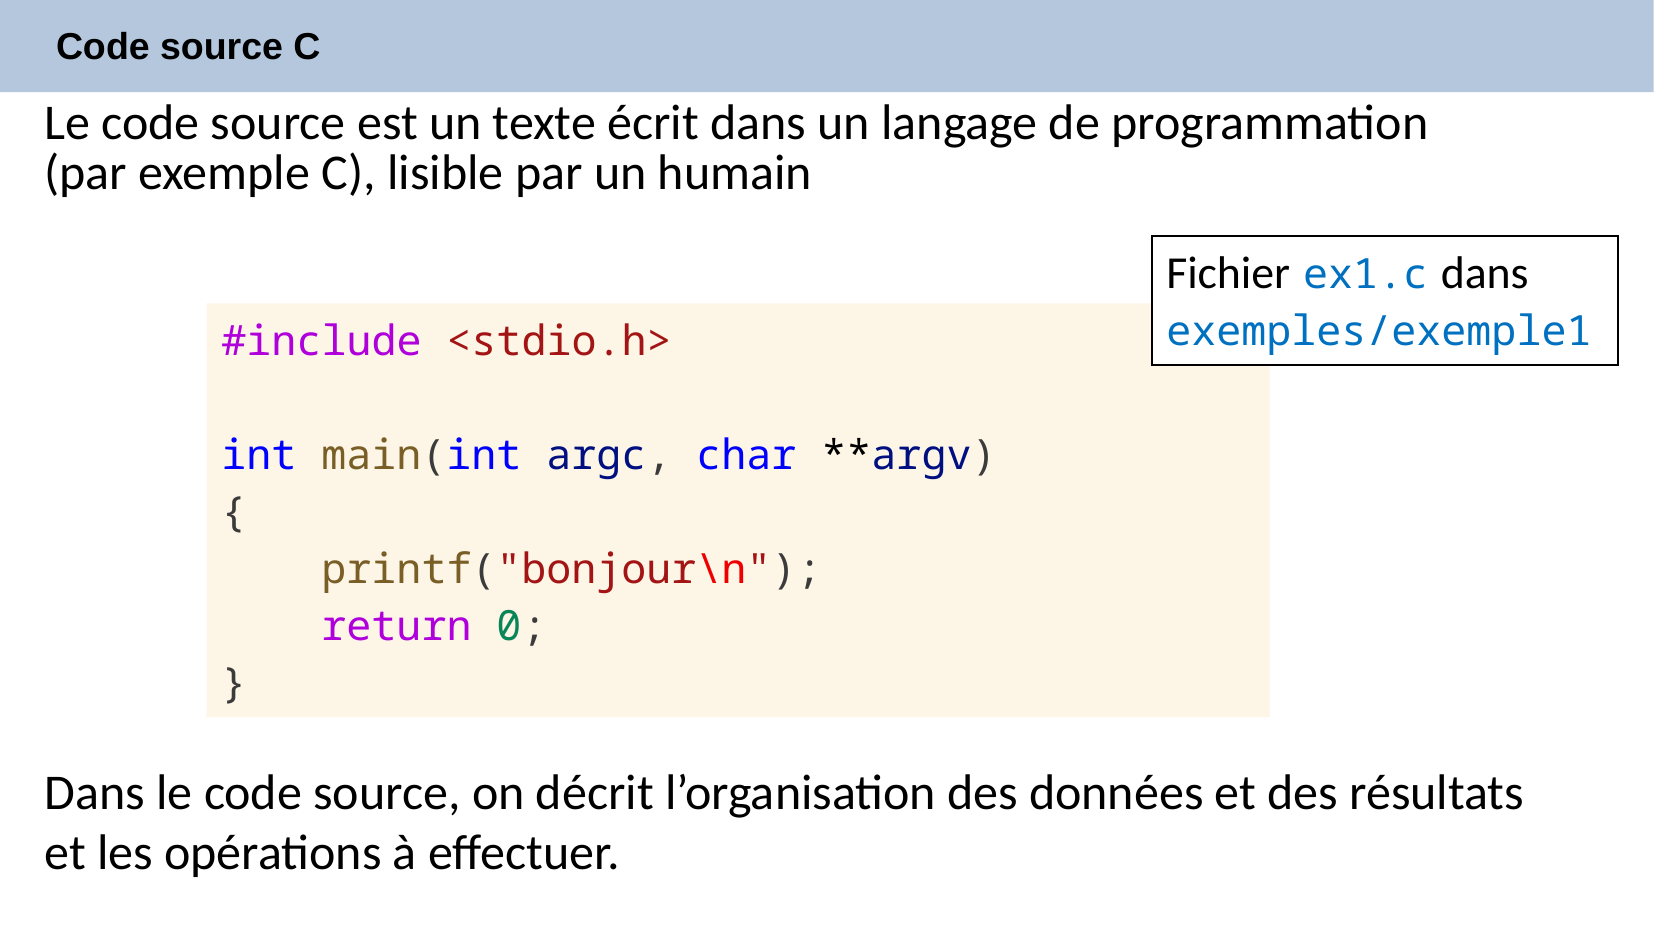

Code source C
Le code source est un texte écrit dans un langage de programmation (par exemple C), lisible par un humain
Fichier ex1.c dans
exemples/exemple1
#include <stdio.h>
int main(int argc, char **argv)
{
    printf("bonjour\n");
    return 0;
}
Dans le code source, on décrit l’organisation des données et des résultats et les opérations à effectuer.